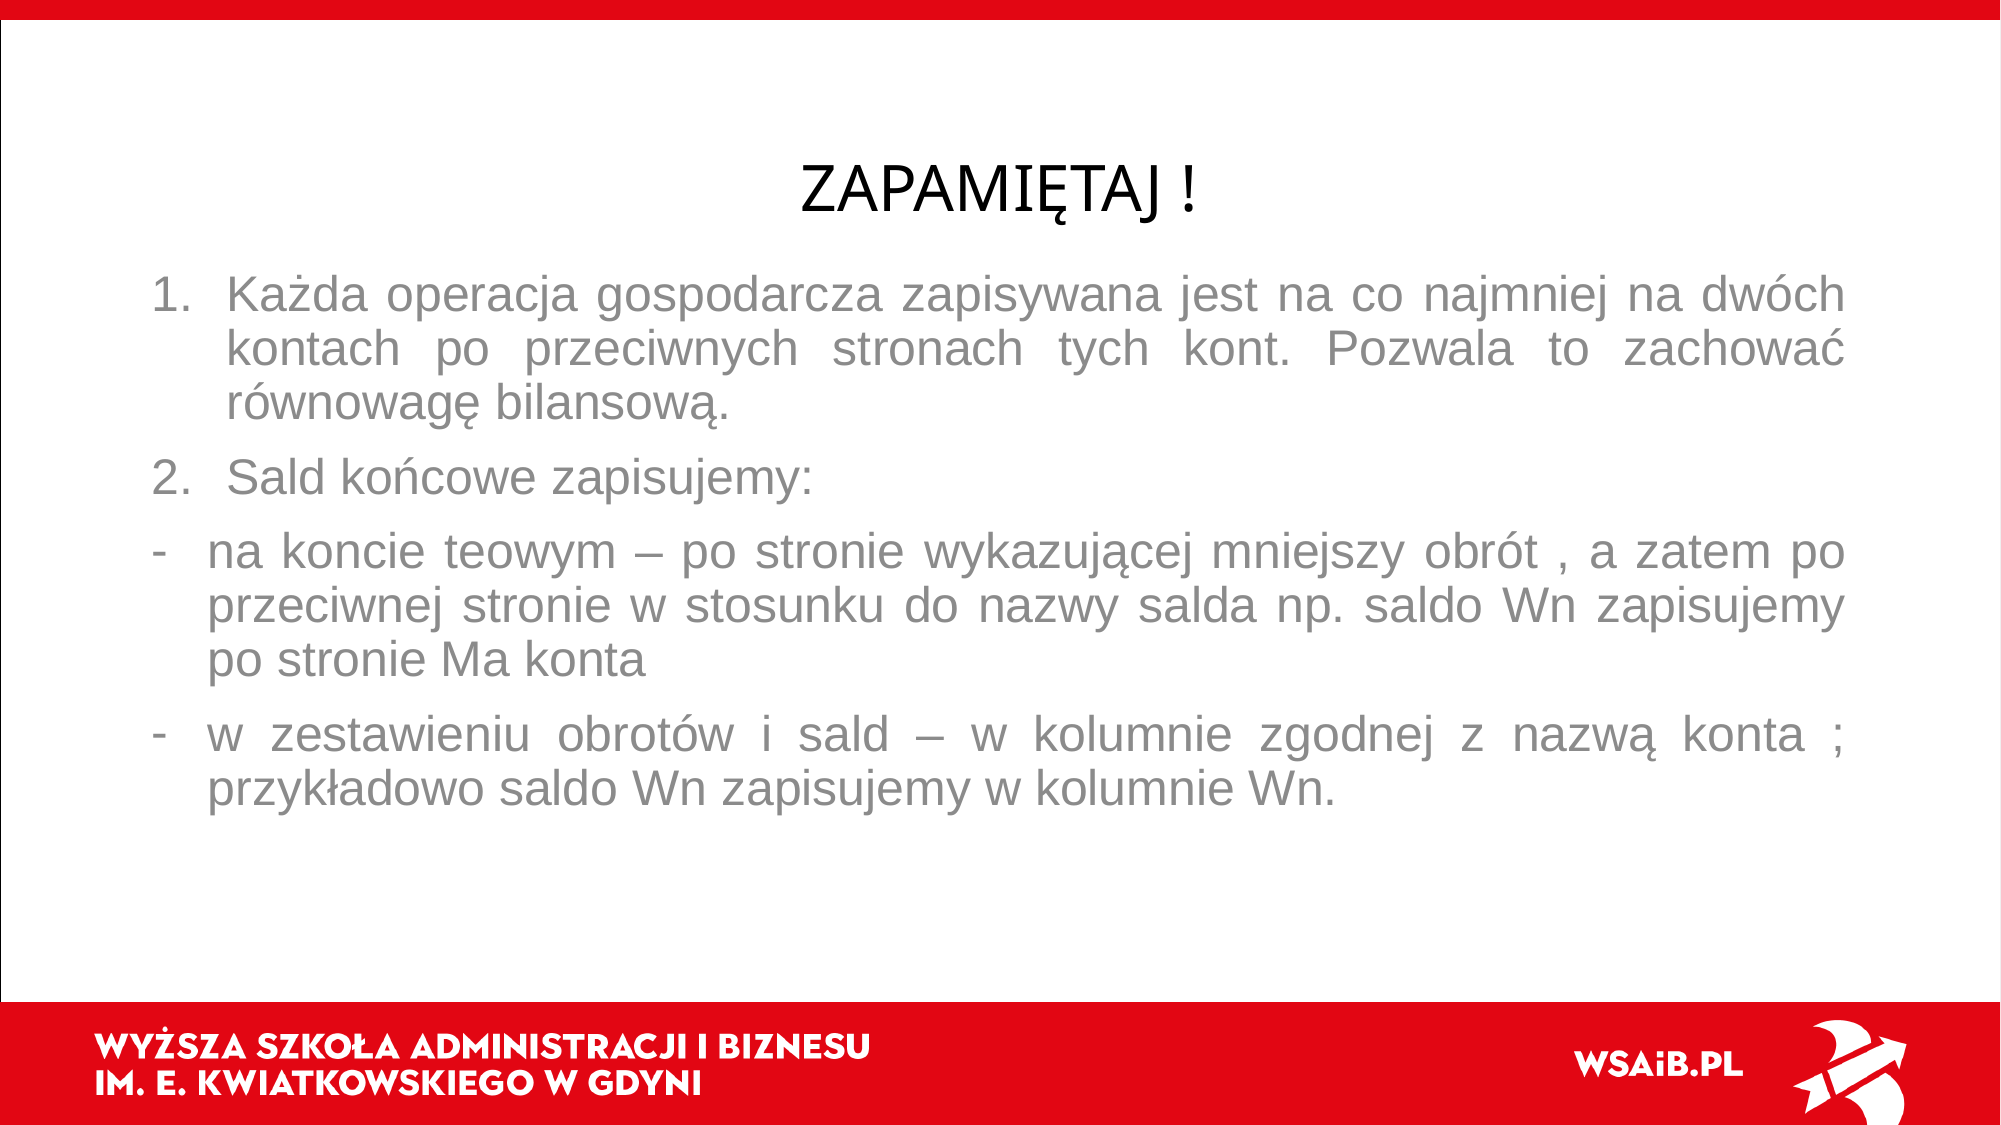

# ZAPAMIĘTAJ !
Każda operacja gospodarcza zapisywana jest na co najmniej na dwóch kontach po przeciwnych stronach tych kont. Pozwala to zachować równowagę bilansową.
Sald końcowe zapisujemy:
na koncie teowym – po stronie wykazującej mniejszy obrót , a zatem po przeciwnej stronie w stosunku do nazwy salda np. saldo Wn zapisujemy po stronie Ma konta
w zestawieniu obrotów i sald – w kolumnie zgodnej z nazwą konta ; przykładowo saldo Wn zapisujemy w kolumnie Wn.